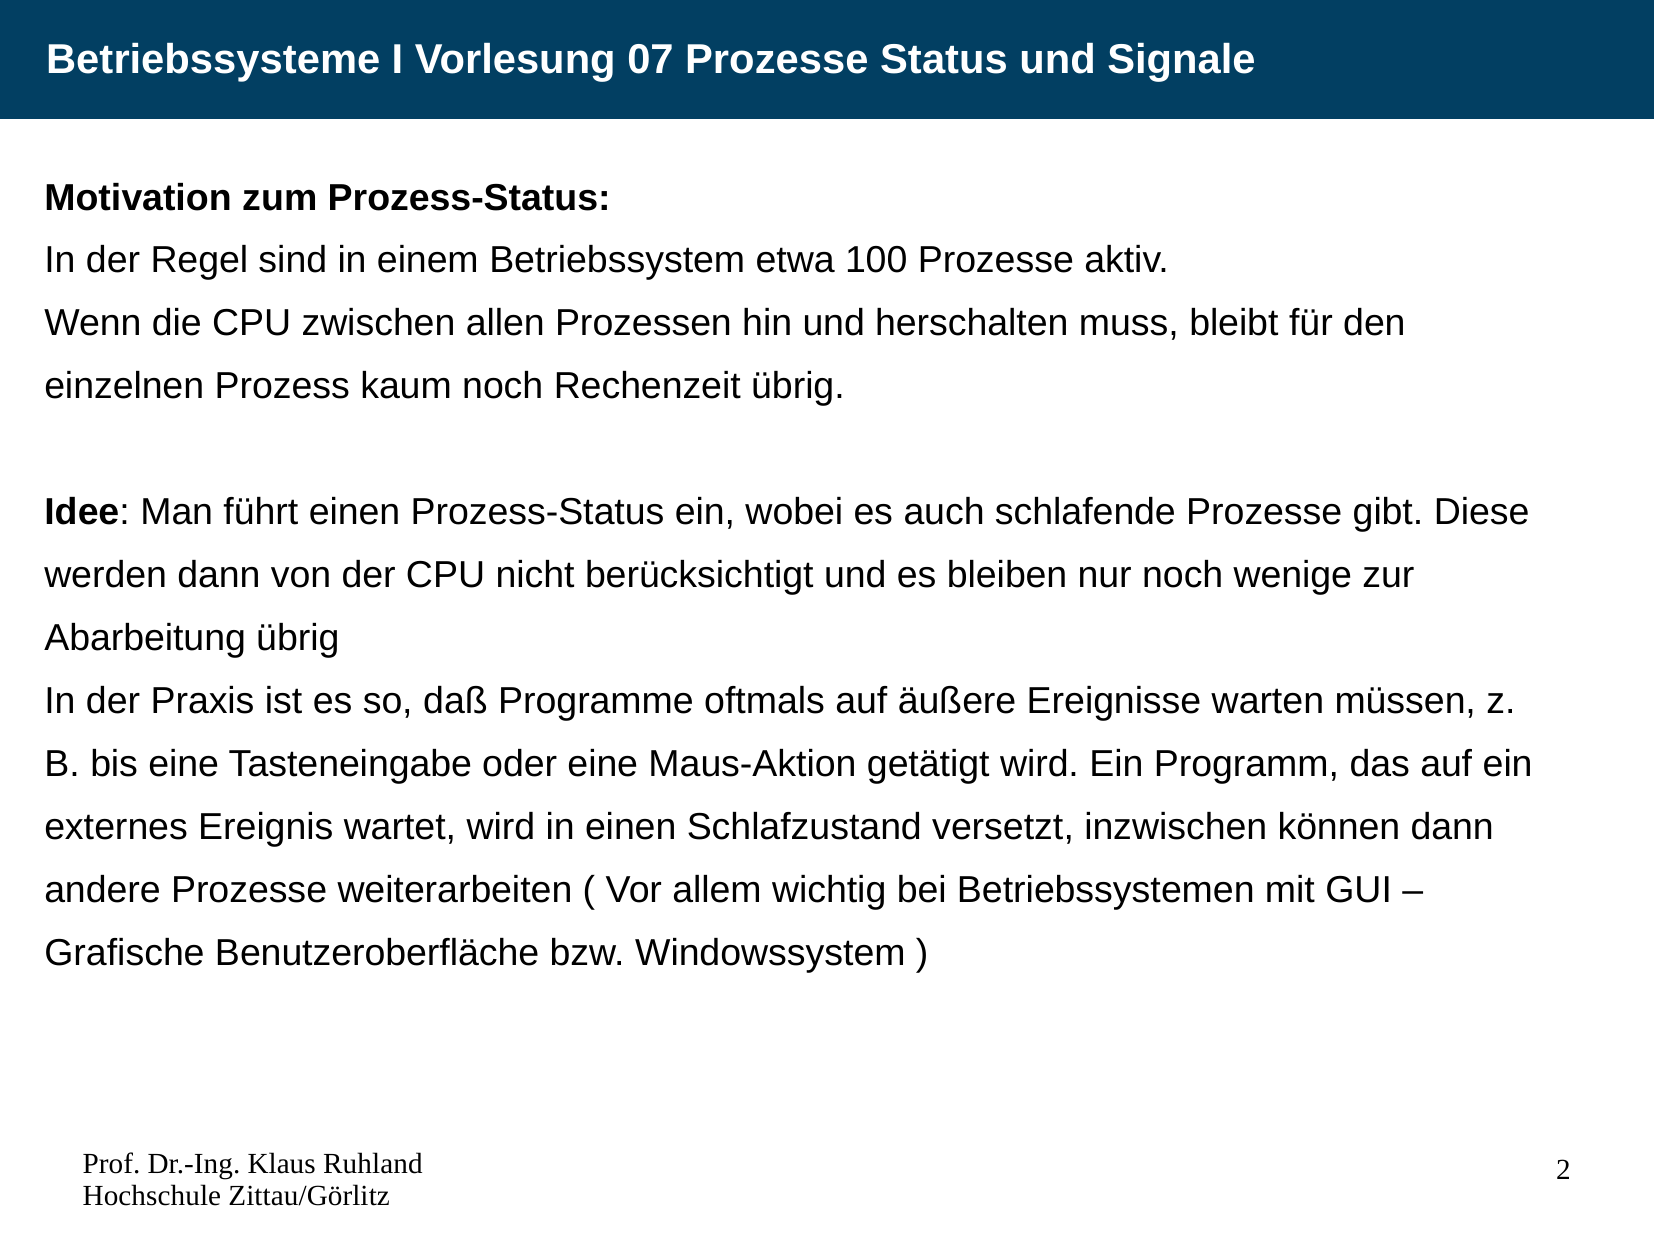

Motivation zum Prozess-Status:
In der Regel sind in einem Betriebssystem etwa 100 Prozesse aktiv.
Wenn die CPU zwischen allen Prozessen hin und herschalten muss, bleibt für den einzelnen Prozess kaum noch Rechenzeit übrig.
Idee: Man führt einen Prozess-Status ein, wobei es auch schlafende Prozesse gibt. Diese werden dann von der CPU nicht berücksichtigt und es bleiben nur noch wenige zur Abarbeitung übrig
In der Praxis ist es so, daß Programme oftmals auf äußere Ereignisse warten müssen, z. B. bis eine Tasteneingabe oder eine Maus-Aktion getätigt wird. Ein Programm, das auf ein externes Ereignis wartet, wird in einen Schlafzustand versetzt, inzwischen können dann andere Prozesse weiterarbeiten ( Vor allem wichtig bei Betriebssystemen mit GUI – Grafische Benutzeroberfläche bzw. Windowssystem )
2